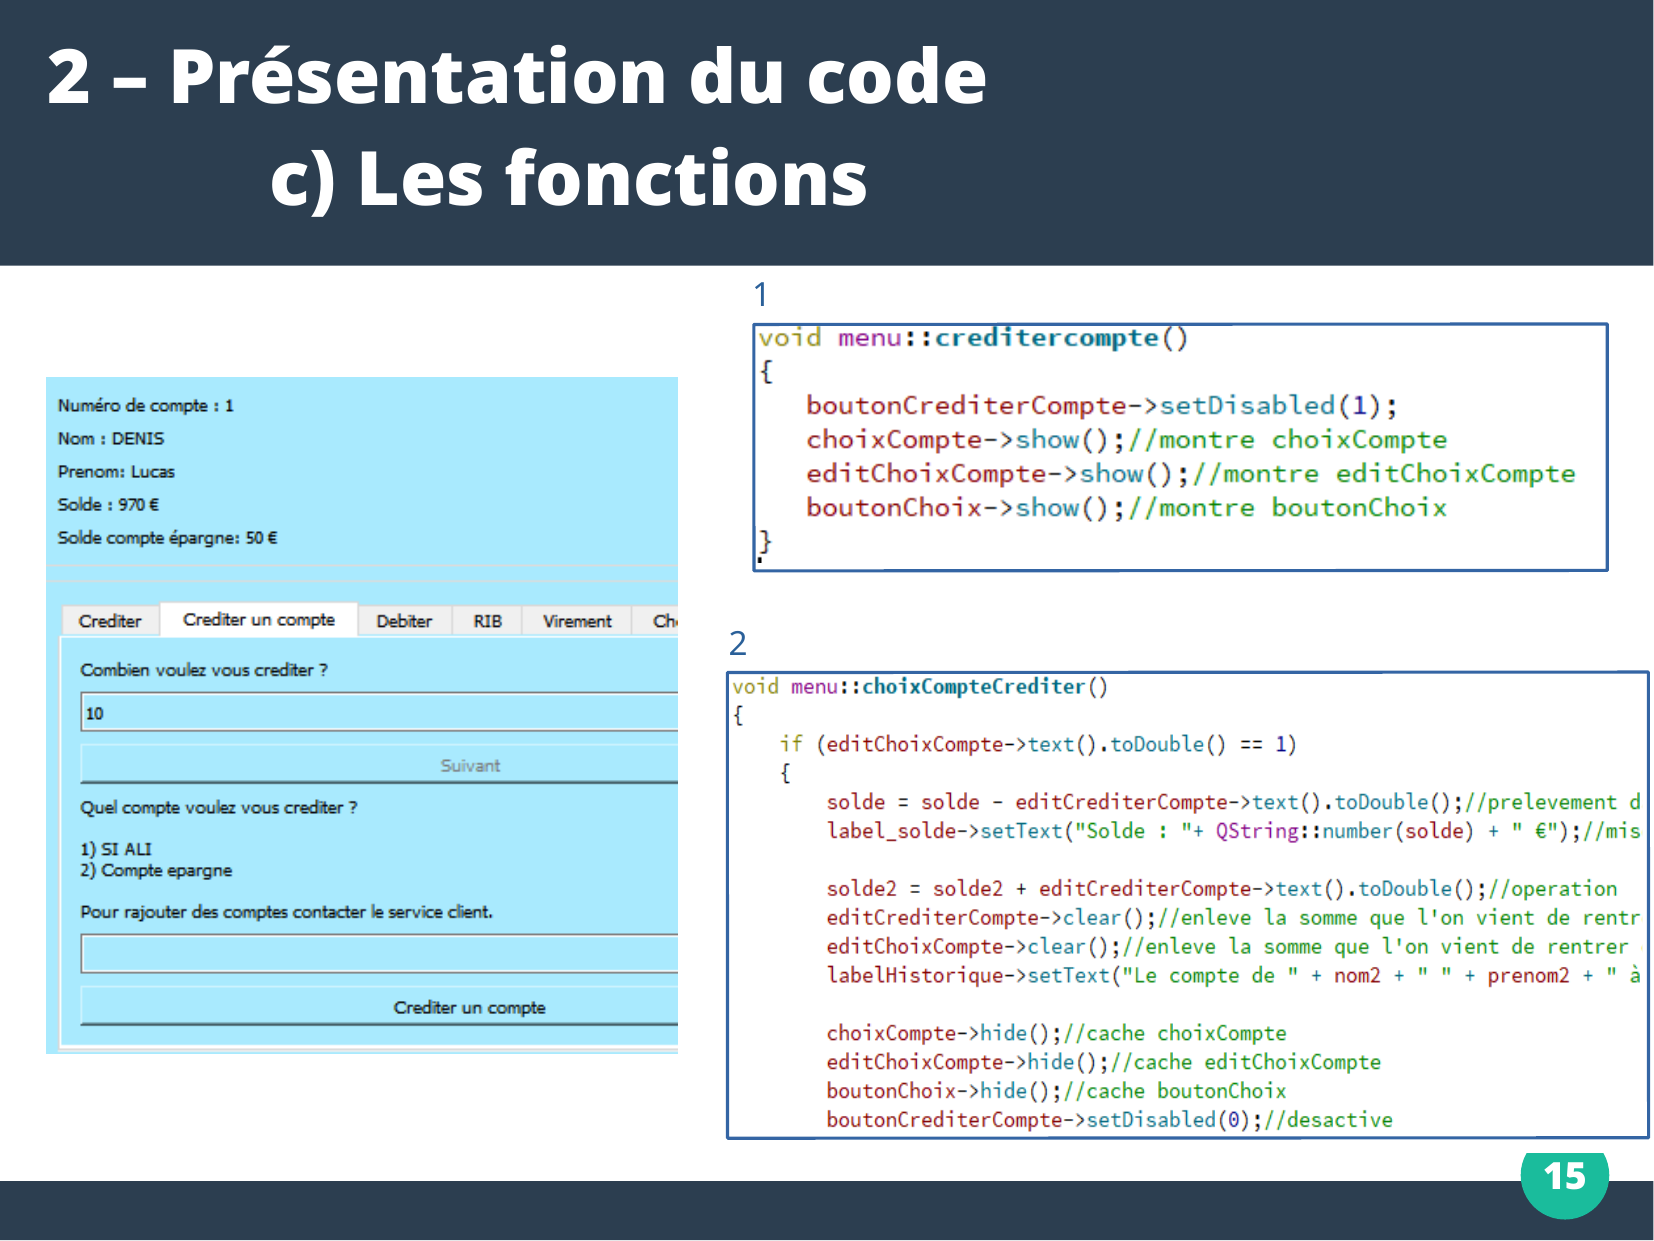

# 2 – Présentation du code c) Les fonctions
1
2
15